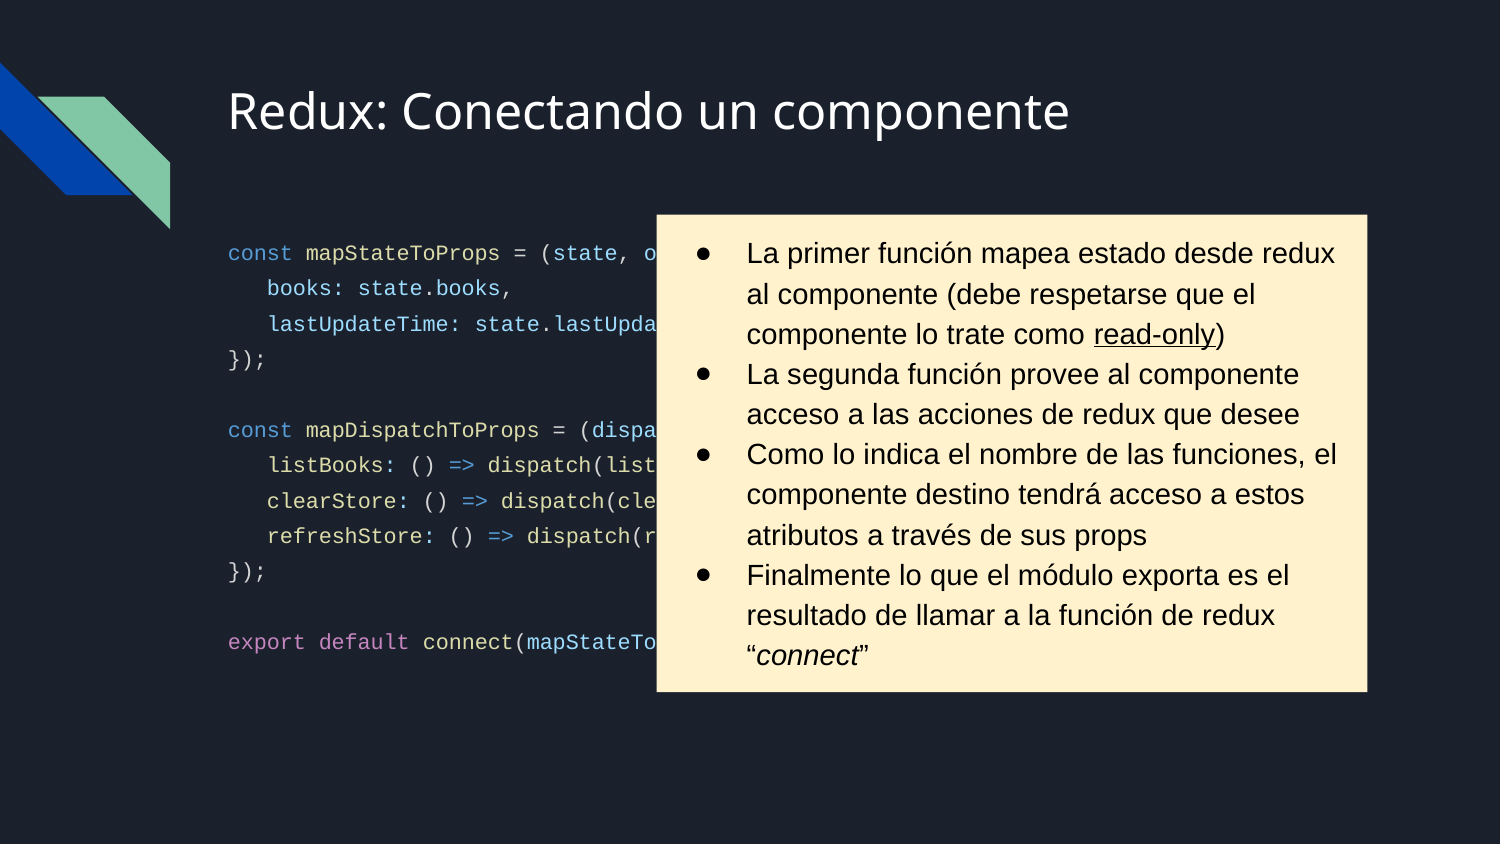

# Redux: Conectando un componente
const mapStateToProps = (state, ownProps) => ({
 books: state.books,
 lastUpdateTime: state.lastUpdateTime
});
const mapDispatchToProps = (dispatch, ownProps) => ({
 listBooks: () => dispatch(listBooks()),
 clearStore: () => dispatch(clearStore()),
 refreshStore: () => dispatch(refreshStore())
});
export default connect(mapStateToProps, mapDispatchToProps)(App);
La primer función mapea estado desde redux al componente (debe respetarse que el componente lo trate como read-only)
La segunda función provee al componente acceso a las acciones de redux que desee
Como lo indica el nombre de las funciones, el componente destino tendrá acceso a estos atributos a través de sus props
Finalmente lo que el módulo exporta es el resultado de llamar a la función de redux “connect”